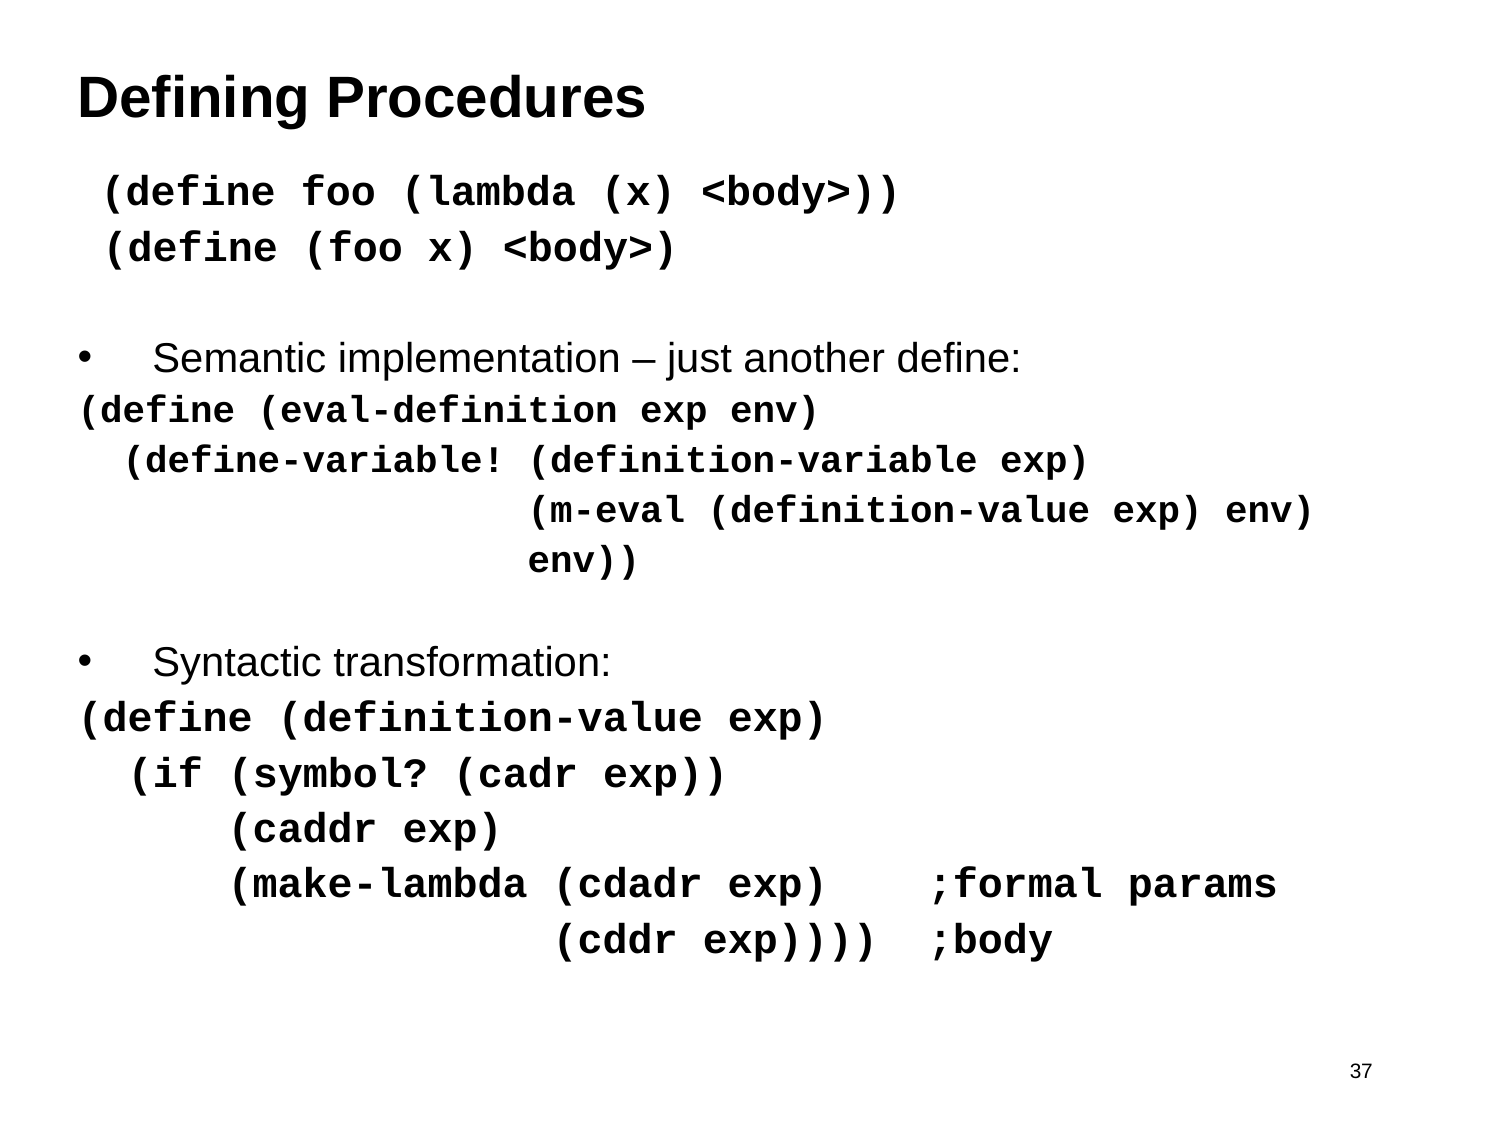

Defining Procedures
 (define foo (lambda (x) <body>))
 (define (foo x) <body>)
Semantic implementation – just another define:
(define (eval-definition exp env)
 (define-variable! (definition-variable exp)
 (m-eval (definition-value exp) env)
 env))
Syntactic transformation:
(define (definition-value exp)
 (if (symbol? (cadr exp))
 (caddr exp)
 (make-lambda (cdadr exp) ;formal params
 (cddr exp)))) ;body